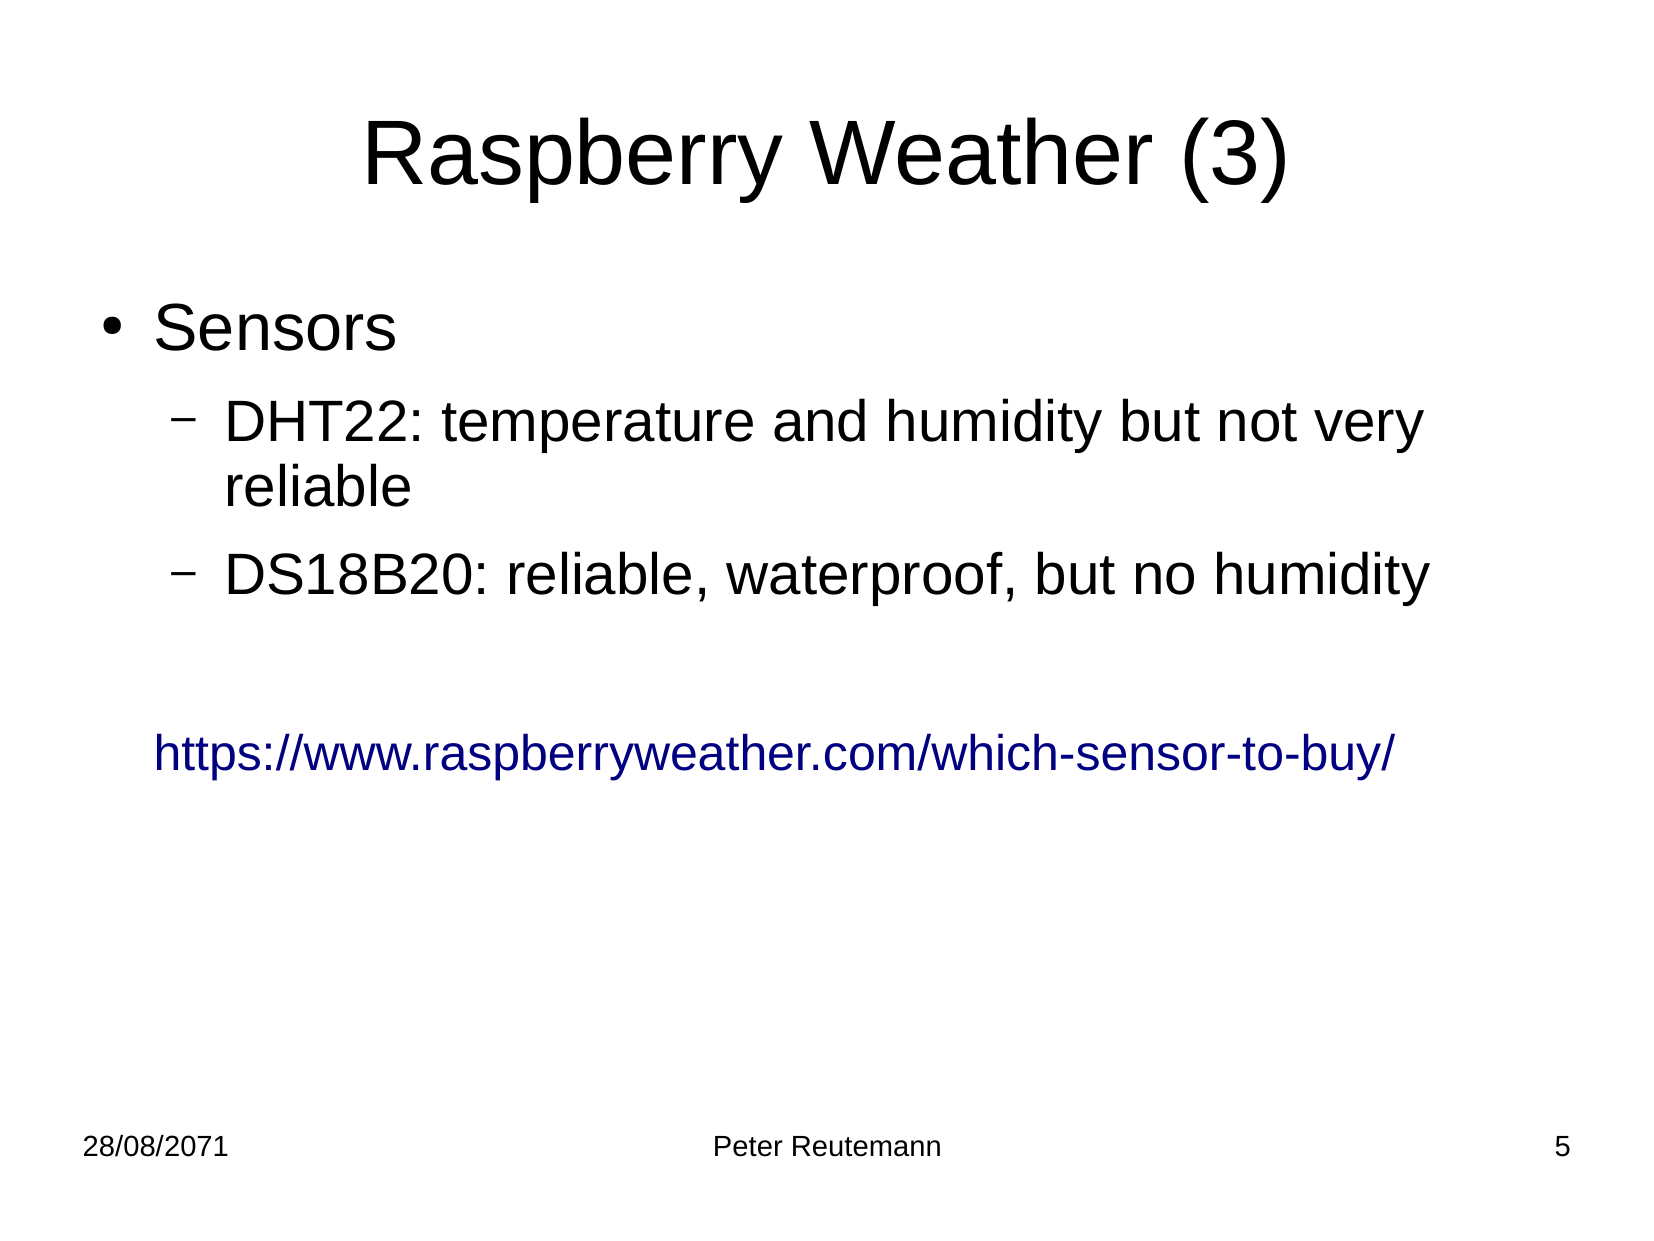

# Raspberry Weather (3)
Sensors
DHT22: temperature and humidity but not very reliable
DS18B20: reliable, waterproof, but no humidity
https://www.raspberryweather.com/which-sensor-to-buy/
28/08/2071
Peter Reutemann
5